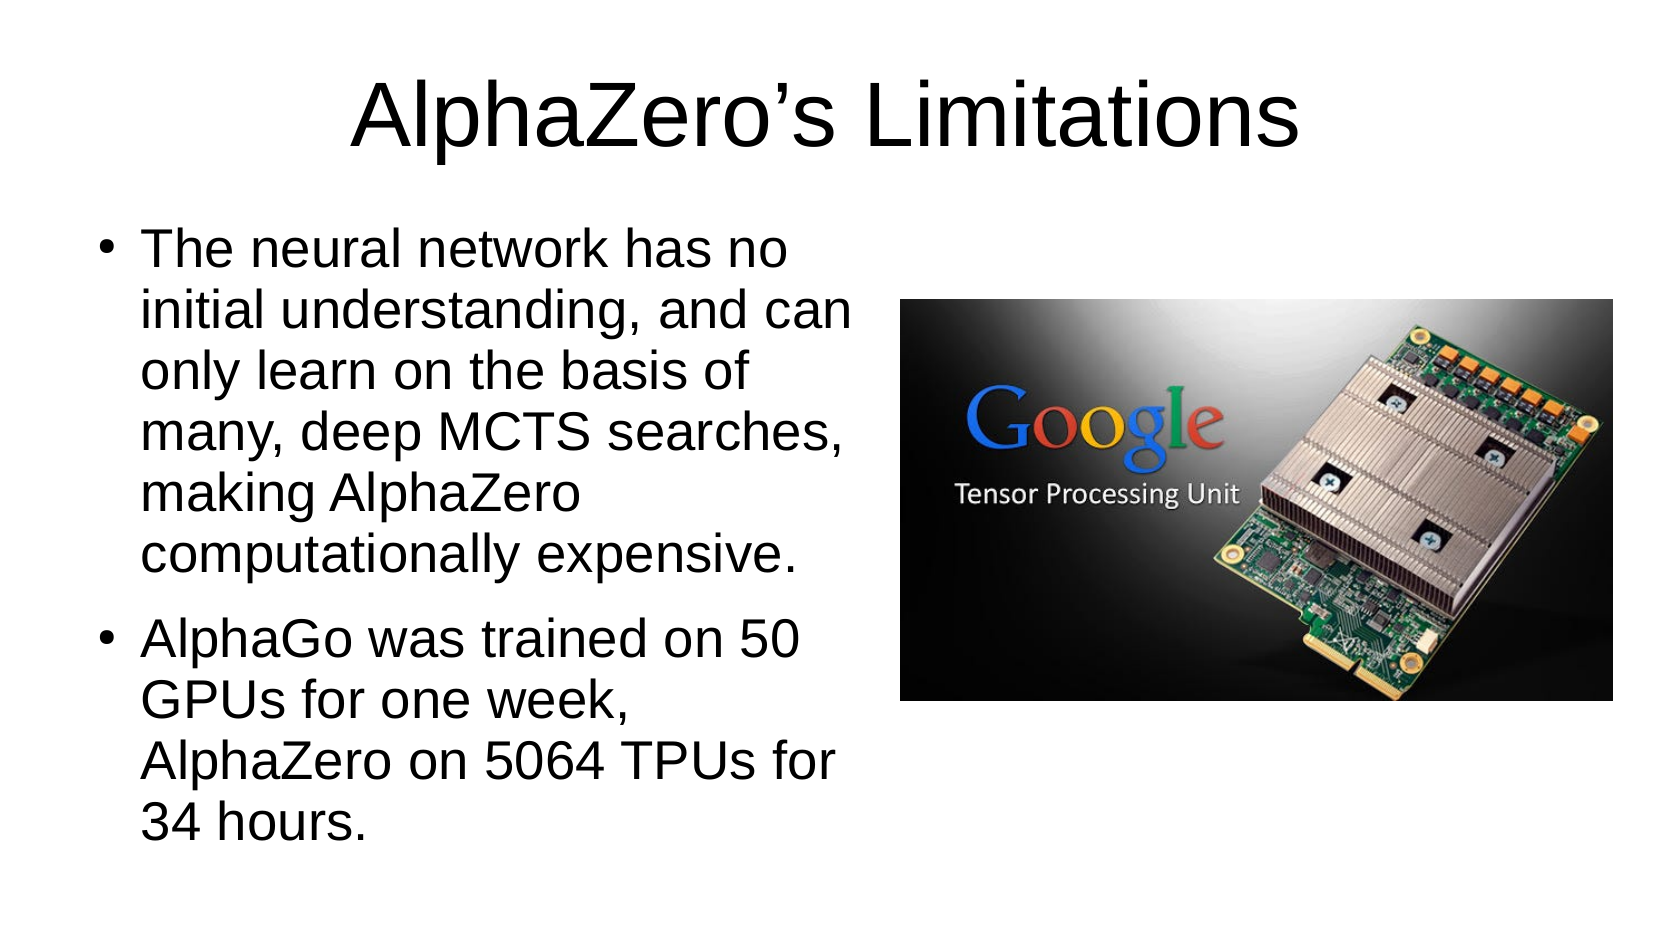

# AlphaZero’s Limitations
The neural network has no initial understanding, and can only learn on the basis of many, deep MCTS searches, making AlphaZero computationally expensive.
AlphaGo was trained on 50 GPUs for one week, AlphaZero on 5064 TPUs for 34 hours.